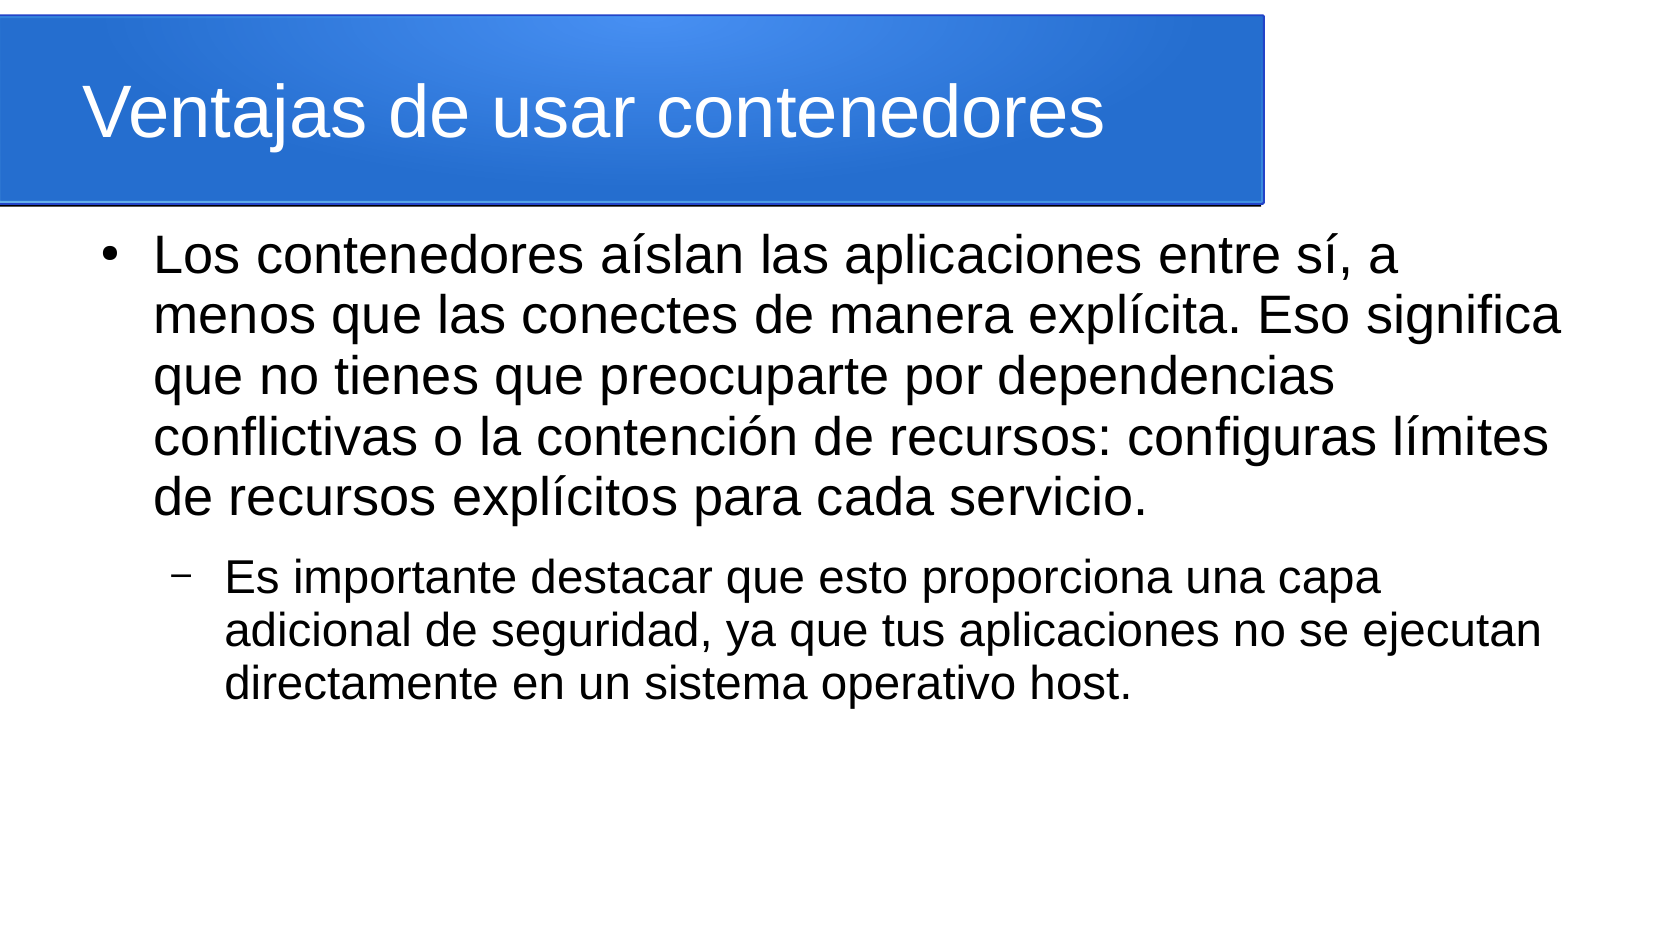

# Ventajas de usar contenedores
Los contenedores aíslan las aplicaciones entre sí, a menos que las conectes de manera explícita. Eso significa que no tienes que preocuparte por dependencias conflictivas o la contención de recursos: configuras límites de recursos explícitos para cada servicio.
Es importante destacar que esto proporciona una capa adicional de seguridad, ya que tus aplicaciones no se ejecutan directamente en un sistema operativo host.